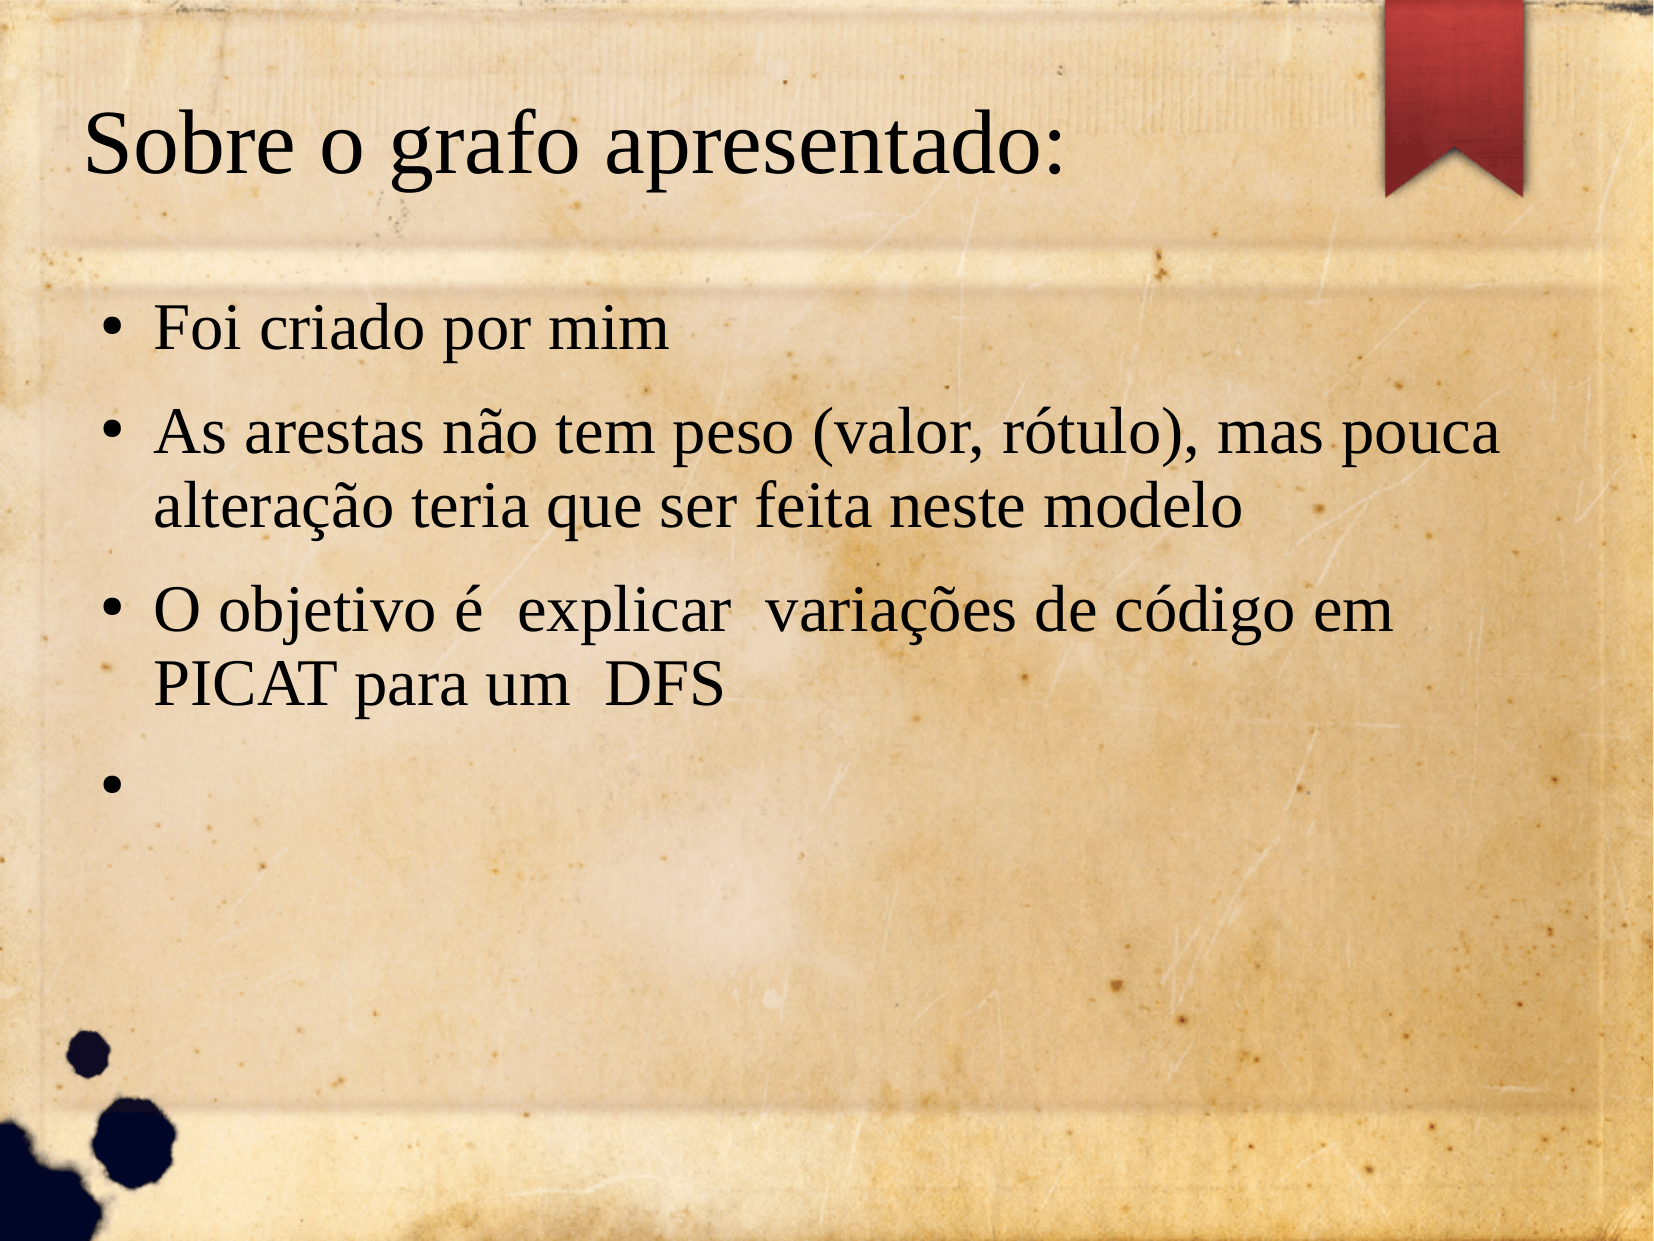

# Sobre o grafo apresentado:
Foi criado por mim
As arestas não tem peso (valor, rótulo), mas pouca alteração teria que ser feita neste modelo
O objetivo é explicar variações de código em PICAT para um DFS